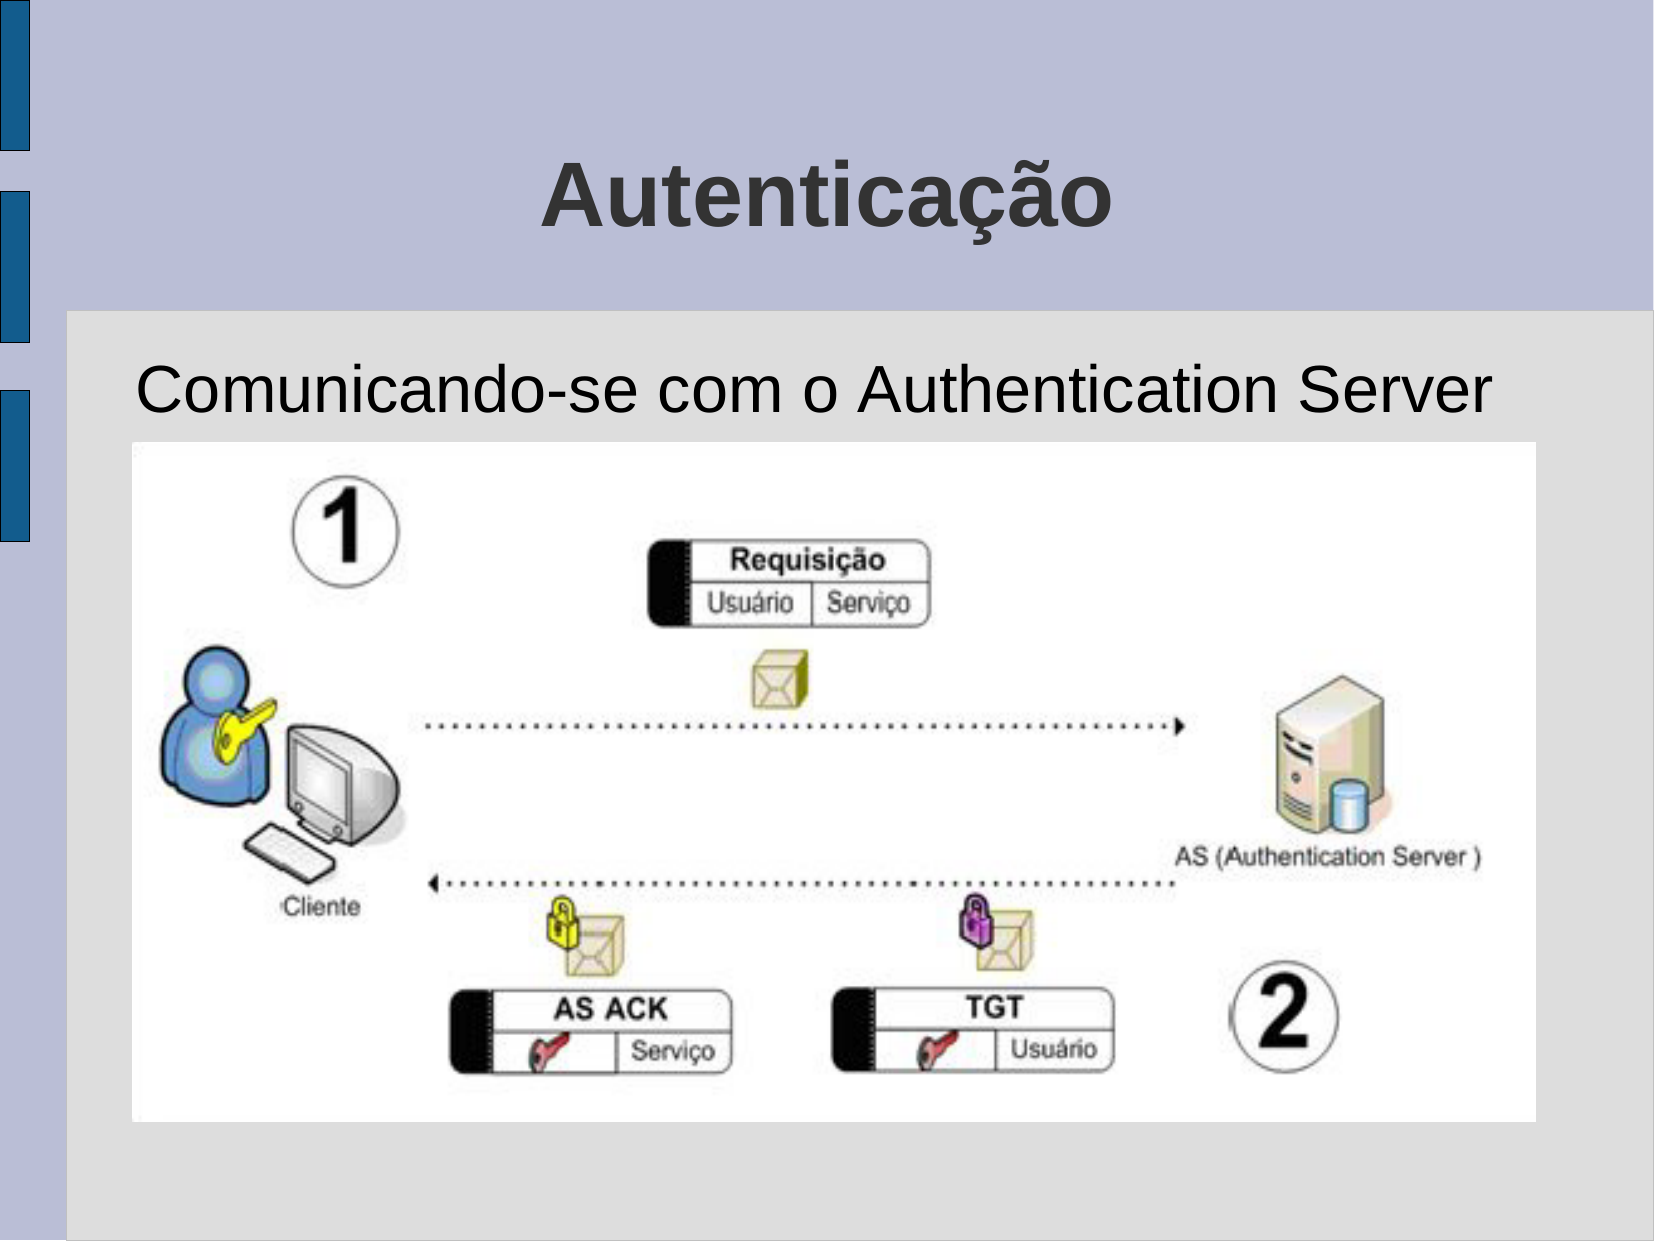

# Autenticação
Comunicando-se com o Authentication Server